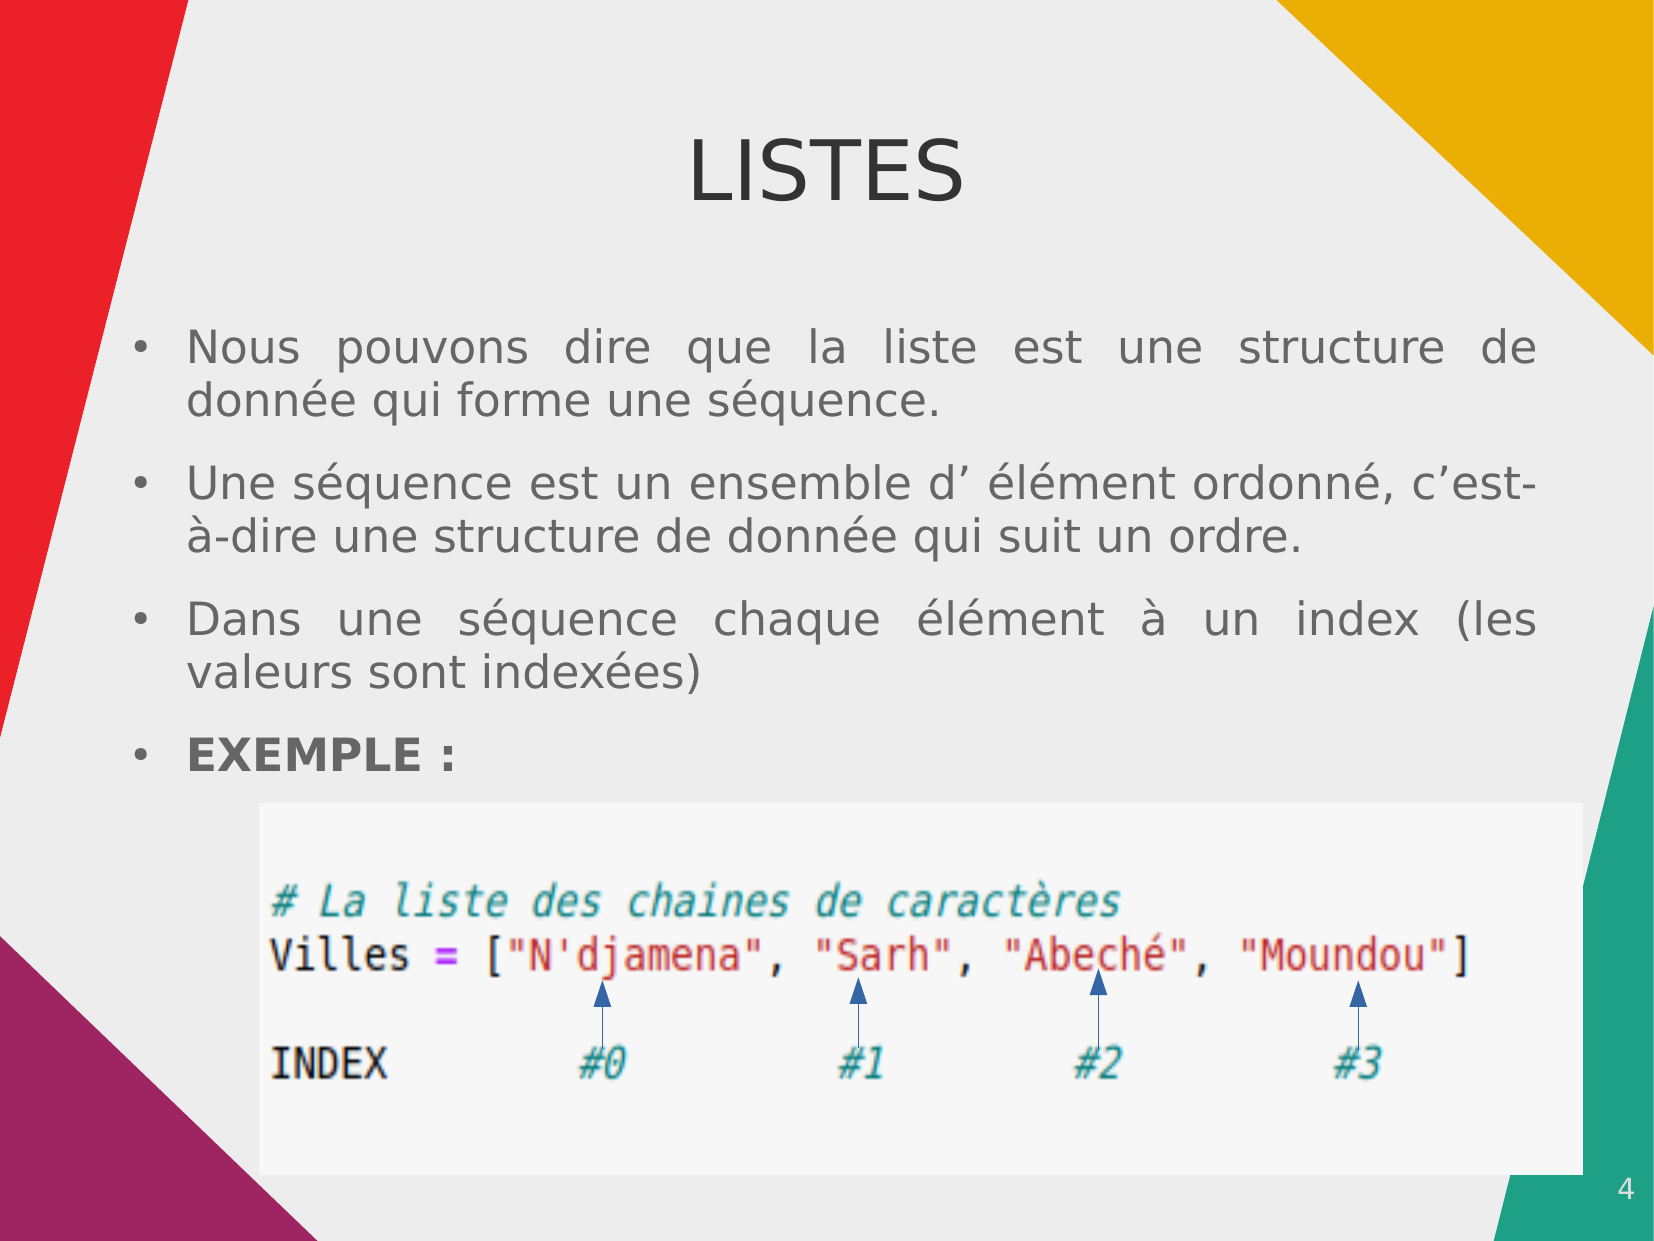

# LISTES
Nous pouvons dire que la liste est une structure de donnée qui forme une séquence.
Une séquence est un ensemble d’ élément ordonné, c’est-à-dire une structure de donnée qui suit un ordre.
Dans une séquence chaque élément à un index (les valeurs sont indexées)
EXEMPLE :
4